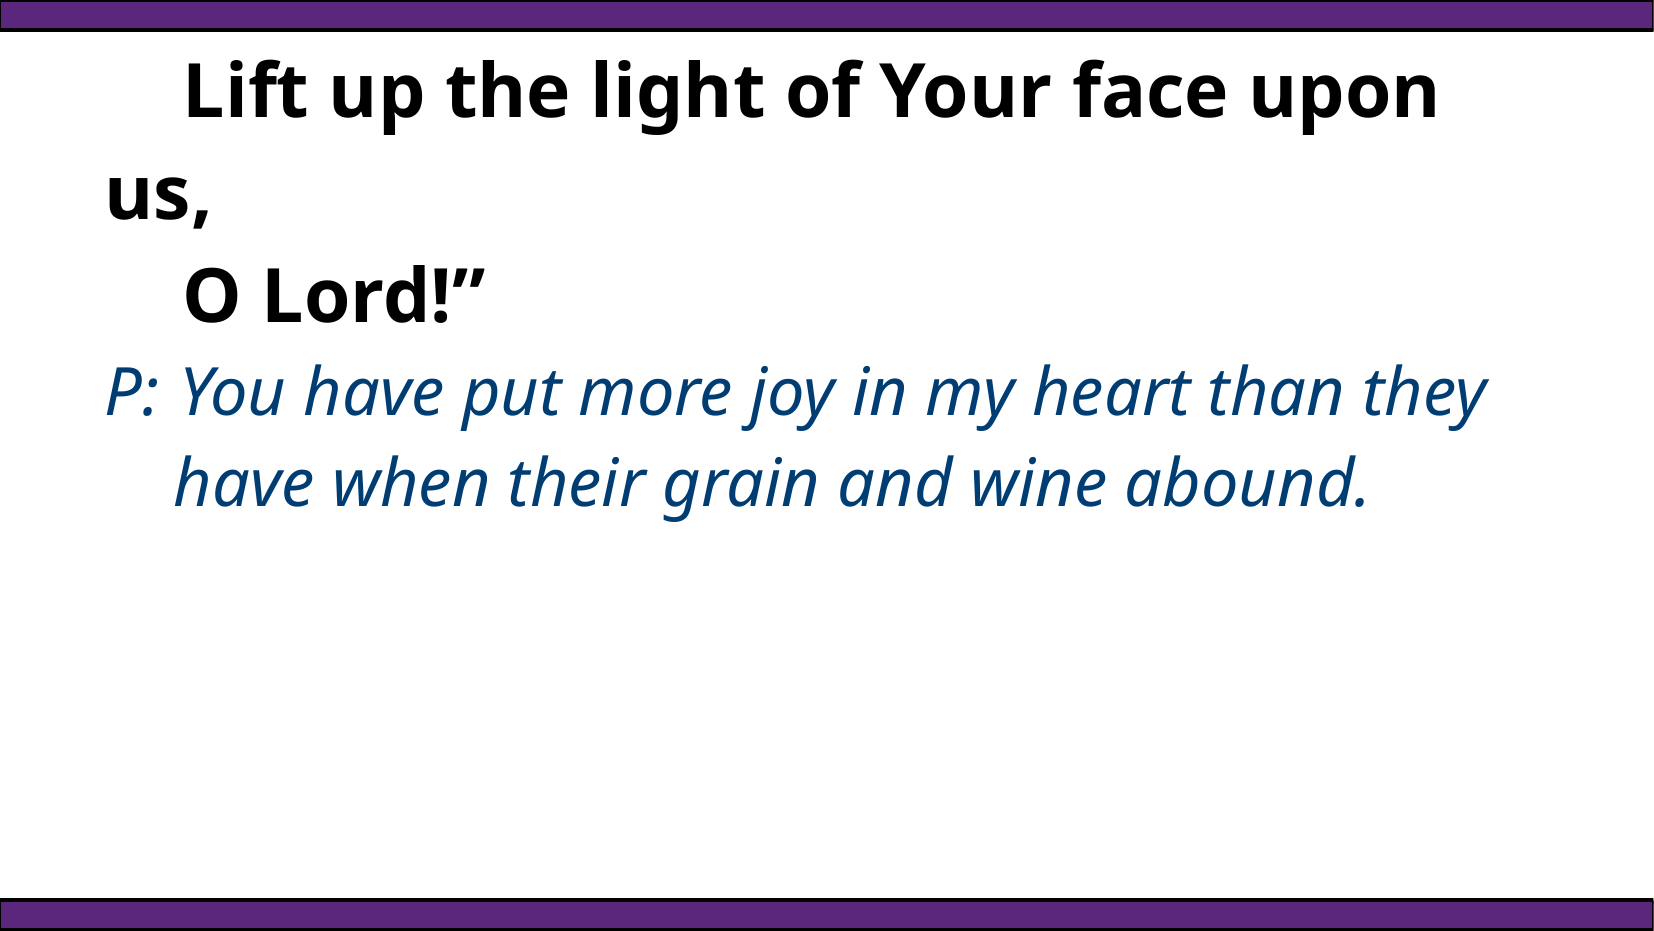

Lift up the light of Your face upon us,
 O Lord!”
P:	You have put more joy in my heart than they
 have when their grain and wine abound.